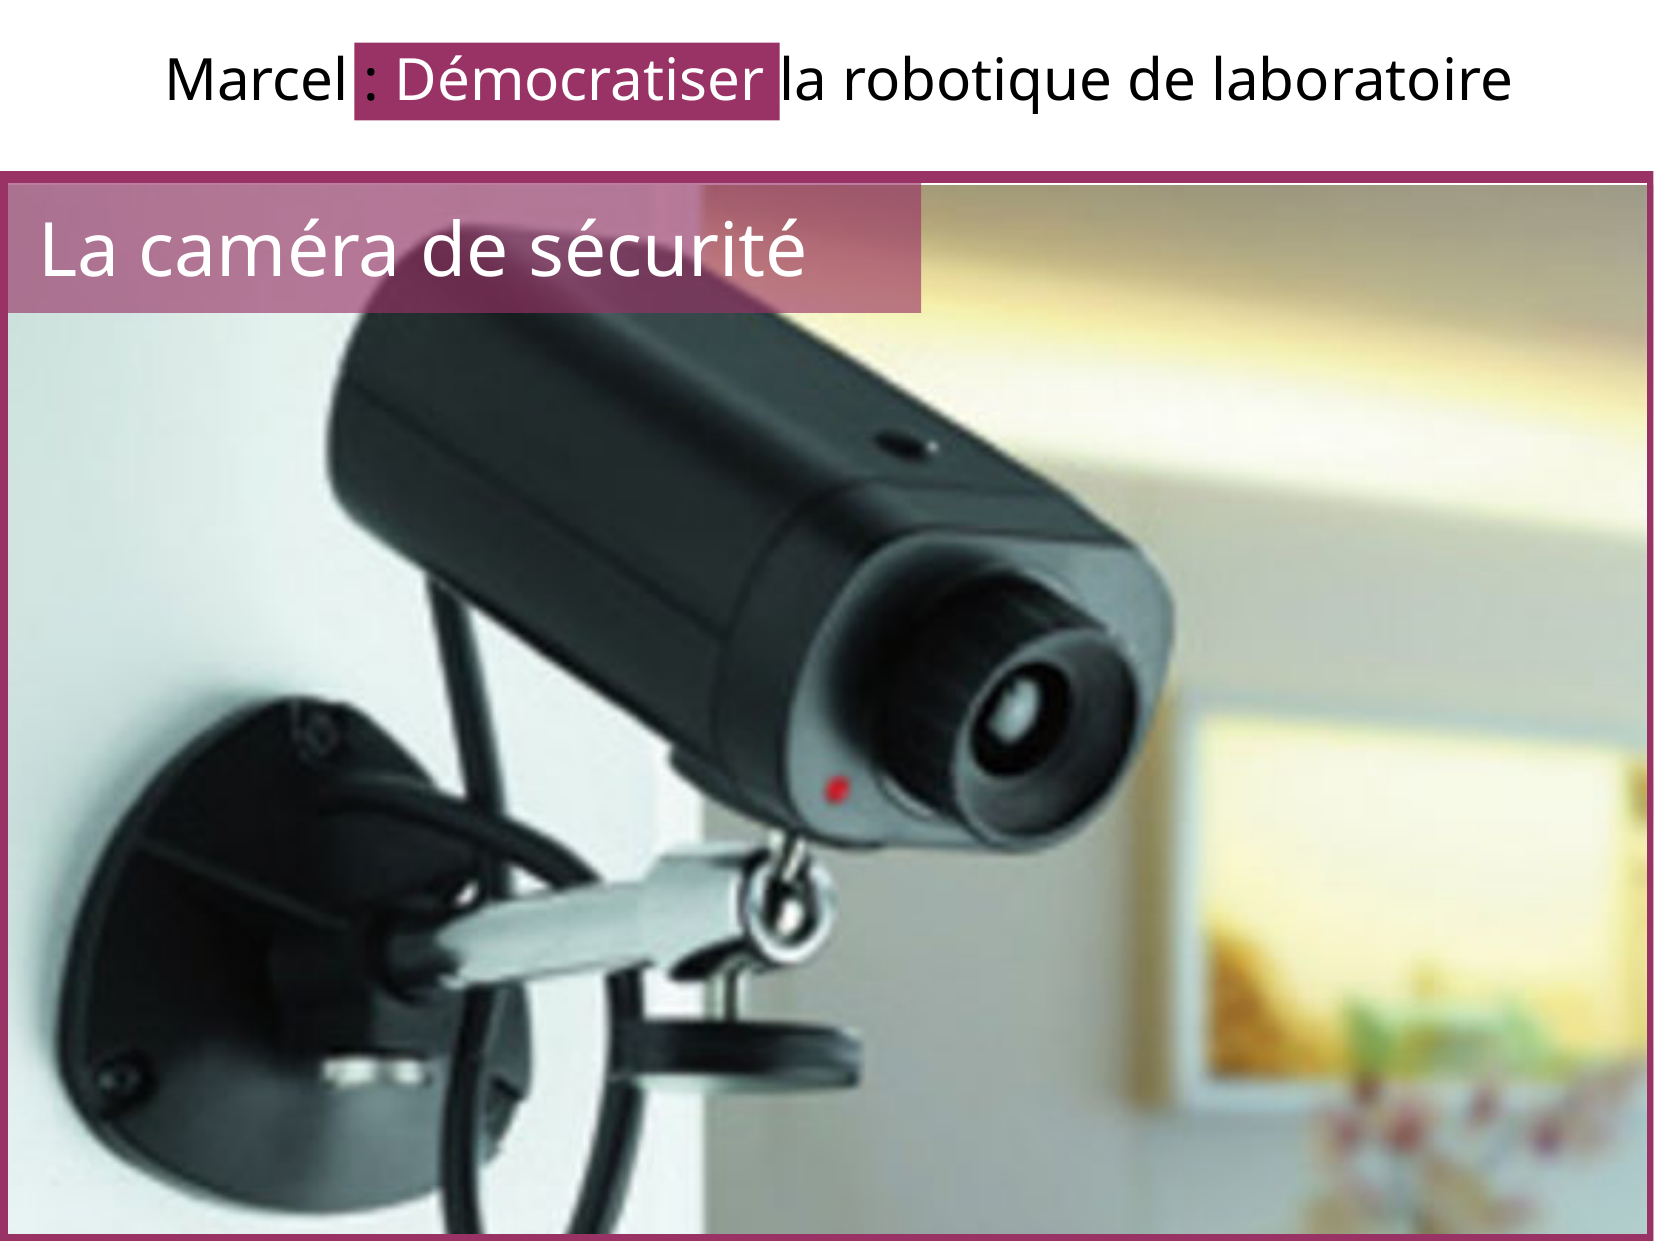

# Marcel : Démocratiser la robotique de laboratoire
La caméra de sécurité